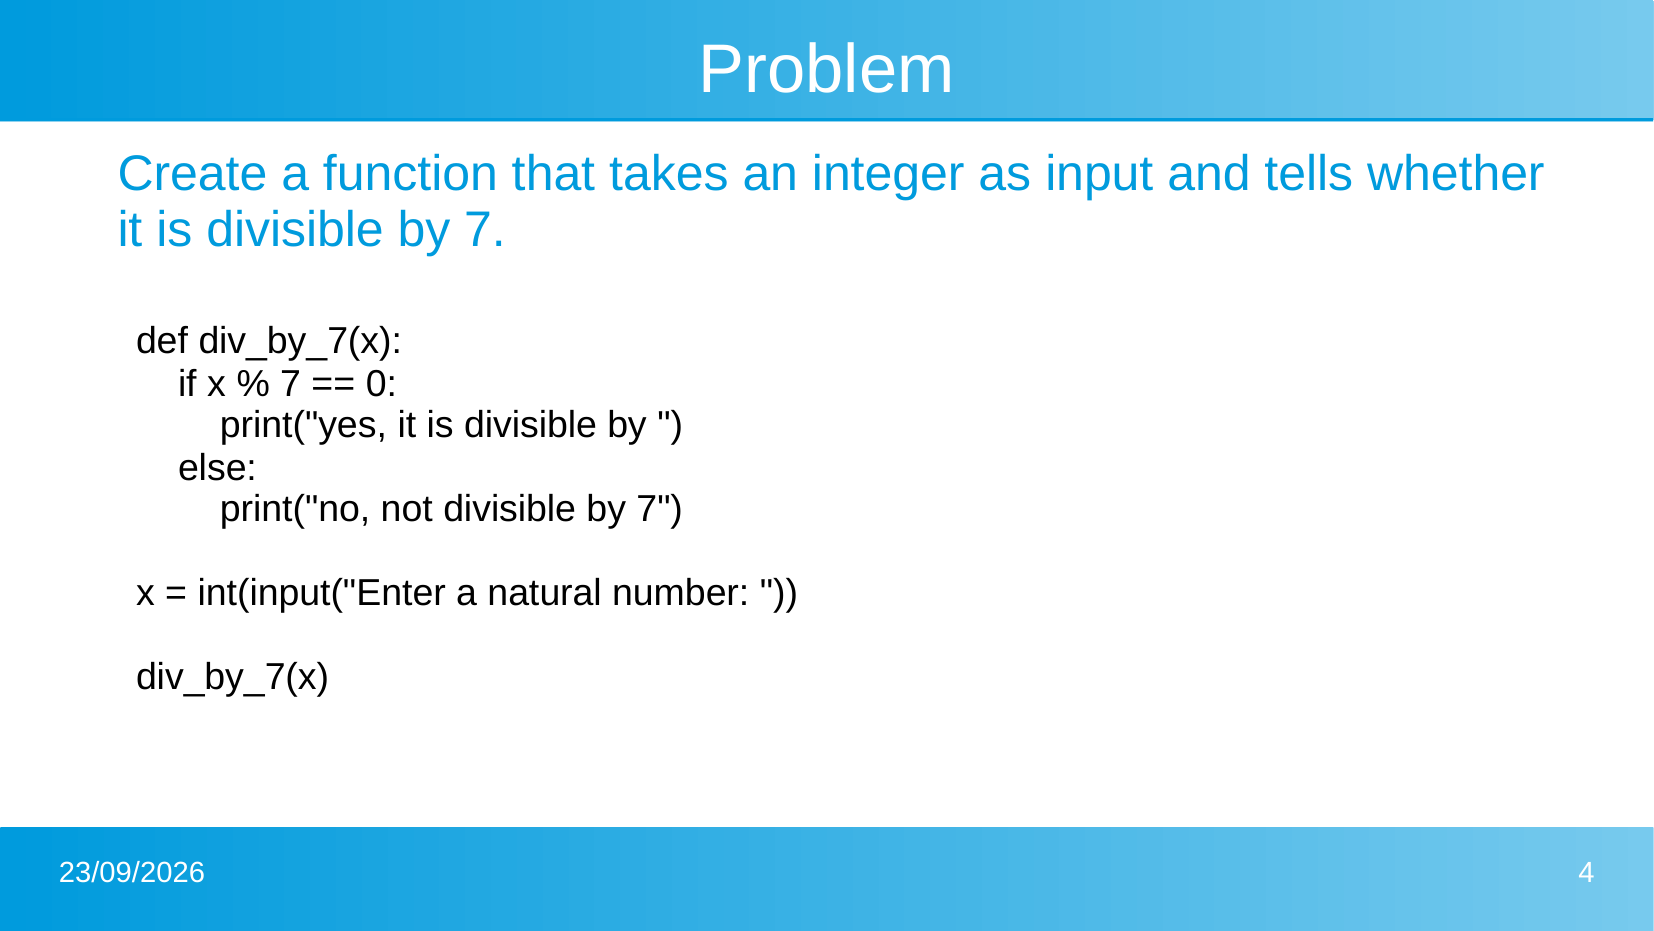

# Problem
Create a function that takes an integer as input and tells whether it is divisible by 7.
def div_by_7(x):
 if x % 7 == 0:
 print("yes, it is divisible by ")
 else:
 print("no, not divisible by 7")
x = int(input("Enter a natural number: "))
div_by_7(x)
4